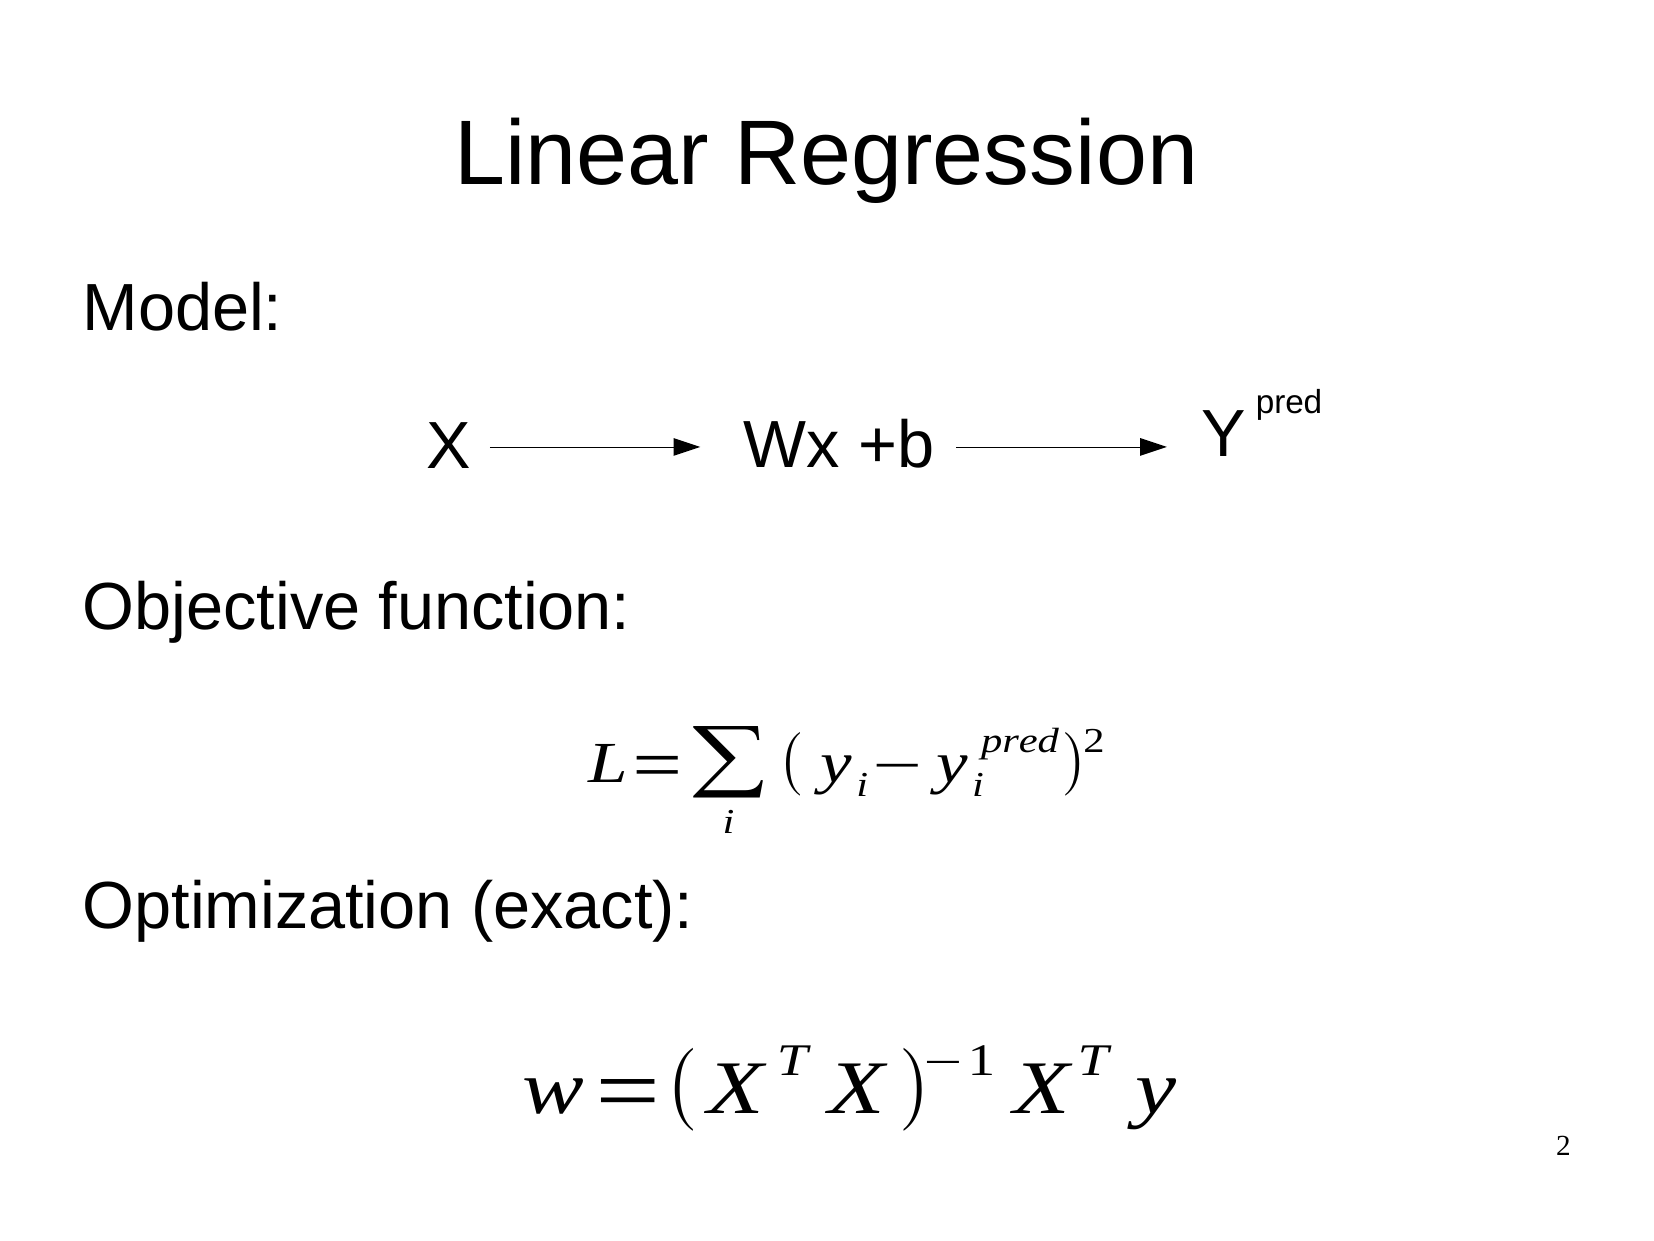

# Linear Regression
Model:
Objective function:
Optimization (exact):
pred
Y
Wx +b
X
2